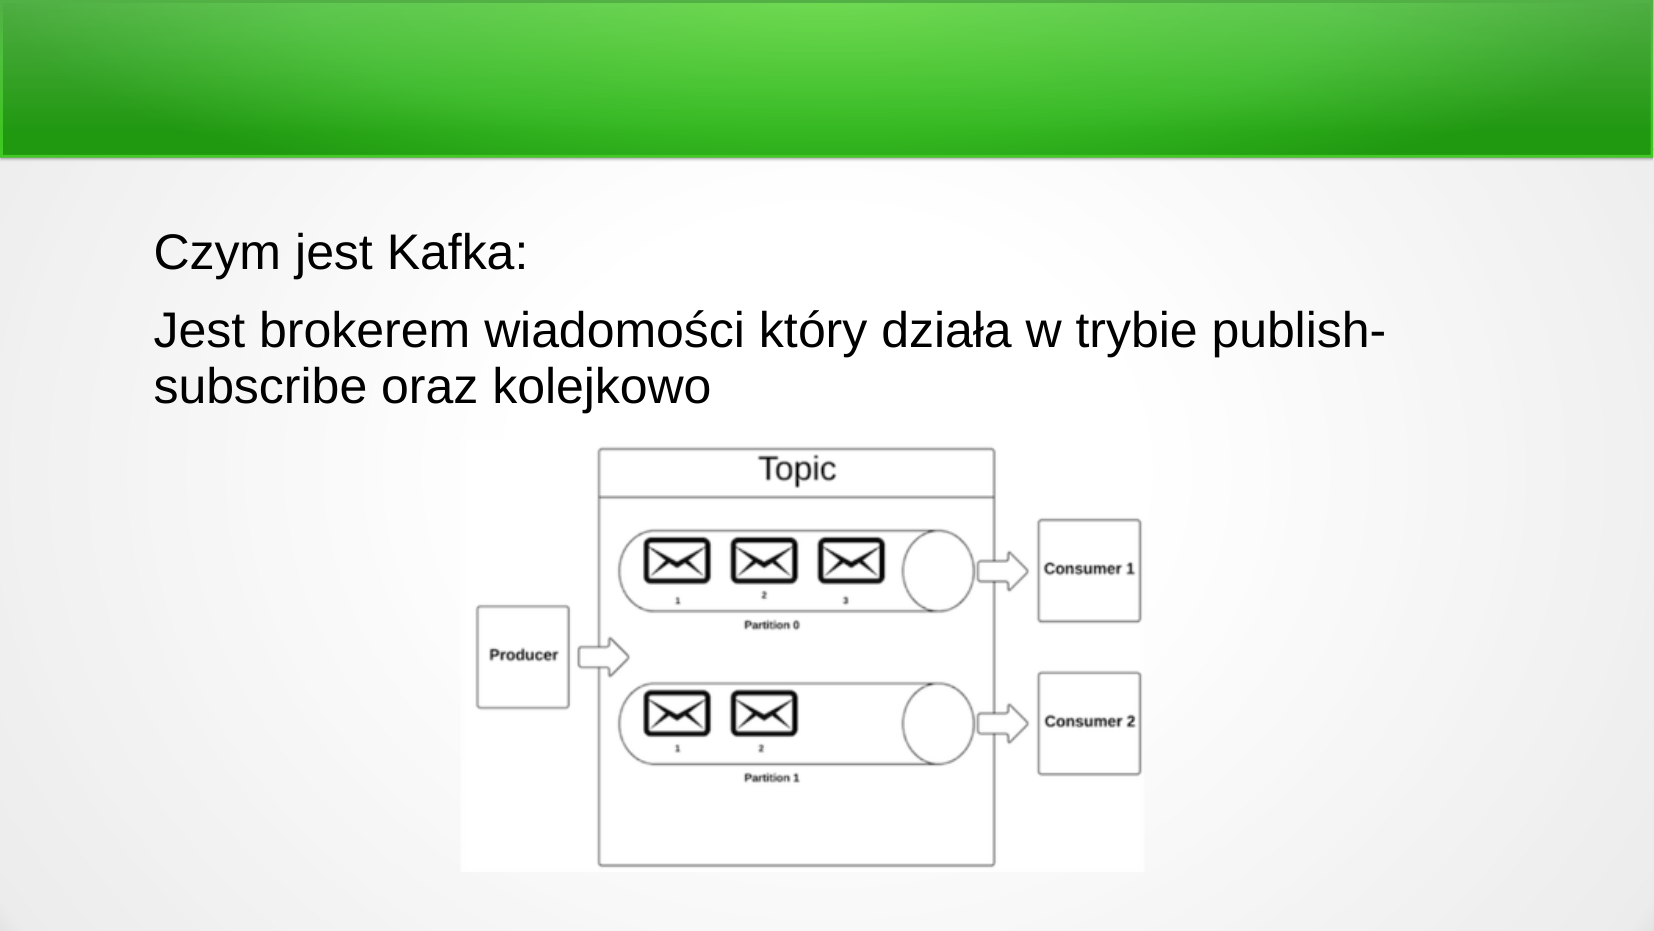

#
Czym jest Kafka:
Jest brokerem wiadomości który działa w trybie publish-subscribe oraz kolejkowo